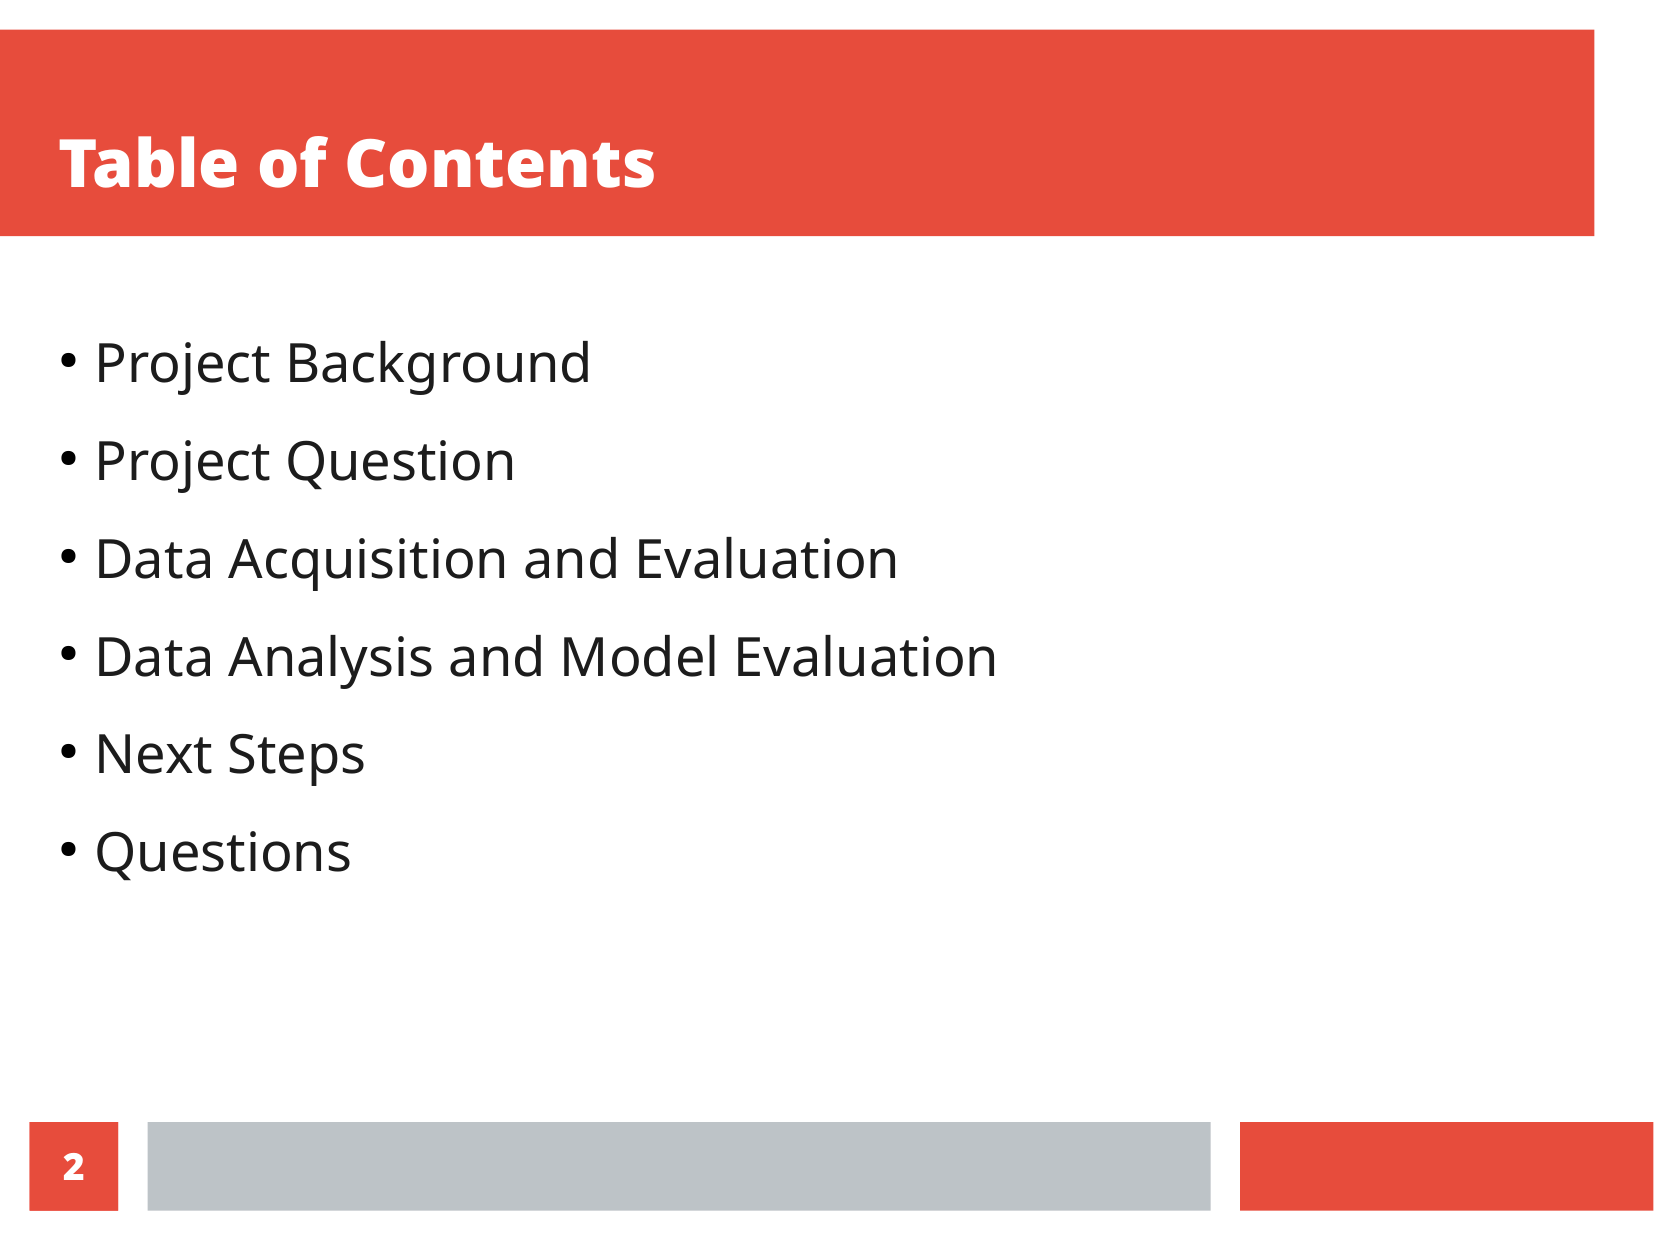

# Table of Contents
Project Background
Project Question
Data Acquisition and Evaluation
Data Analysis and Model Evaluation
Next Steps
Questions
2